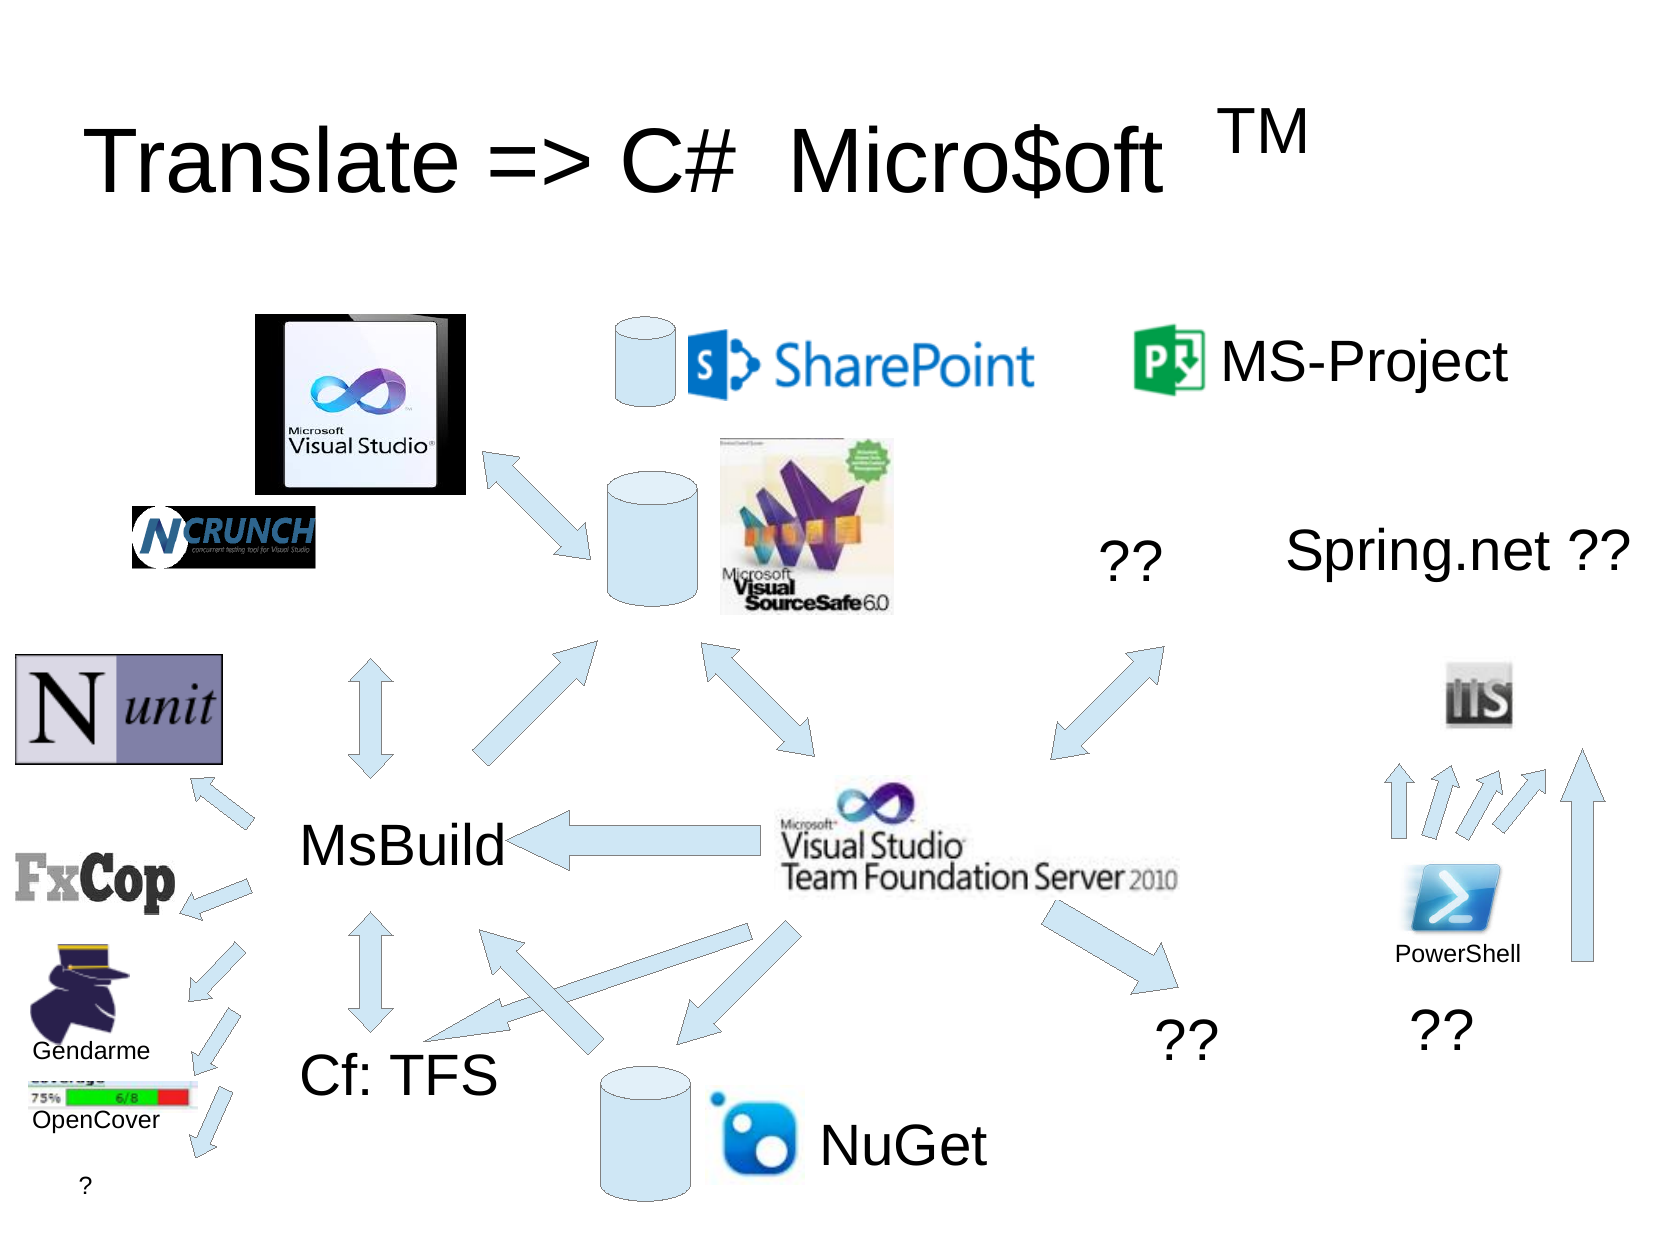

# Translate => C# Micro$oft TM
MS-Project
Spring.net ??
??
MsBuild
PowerShell
??
??
Gendarme
Cf: TFS
OpenCover
NuGet
?